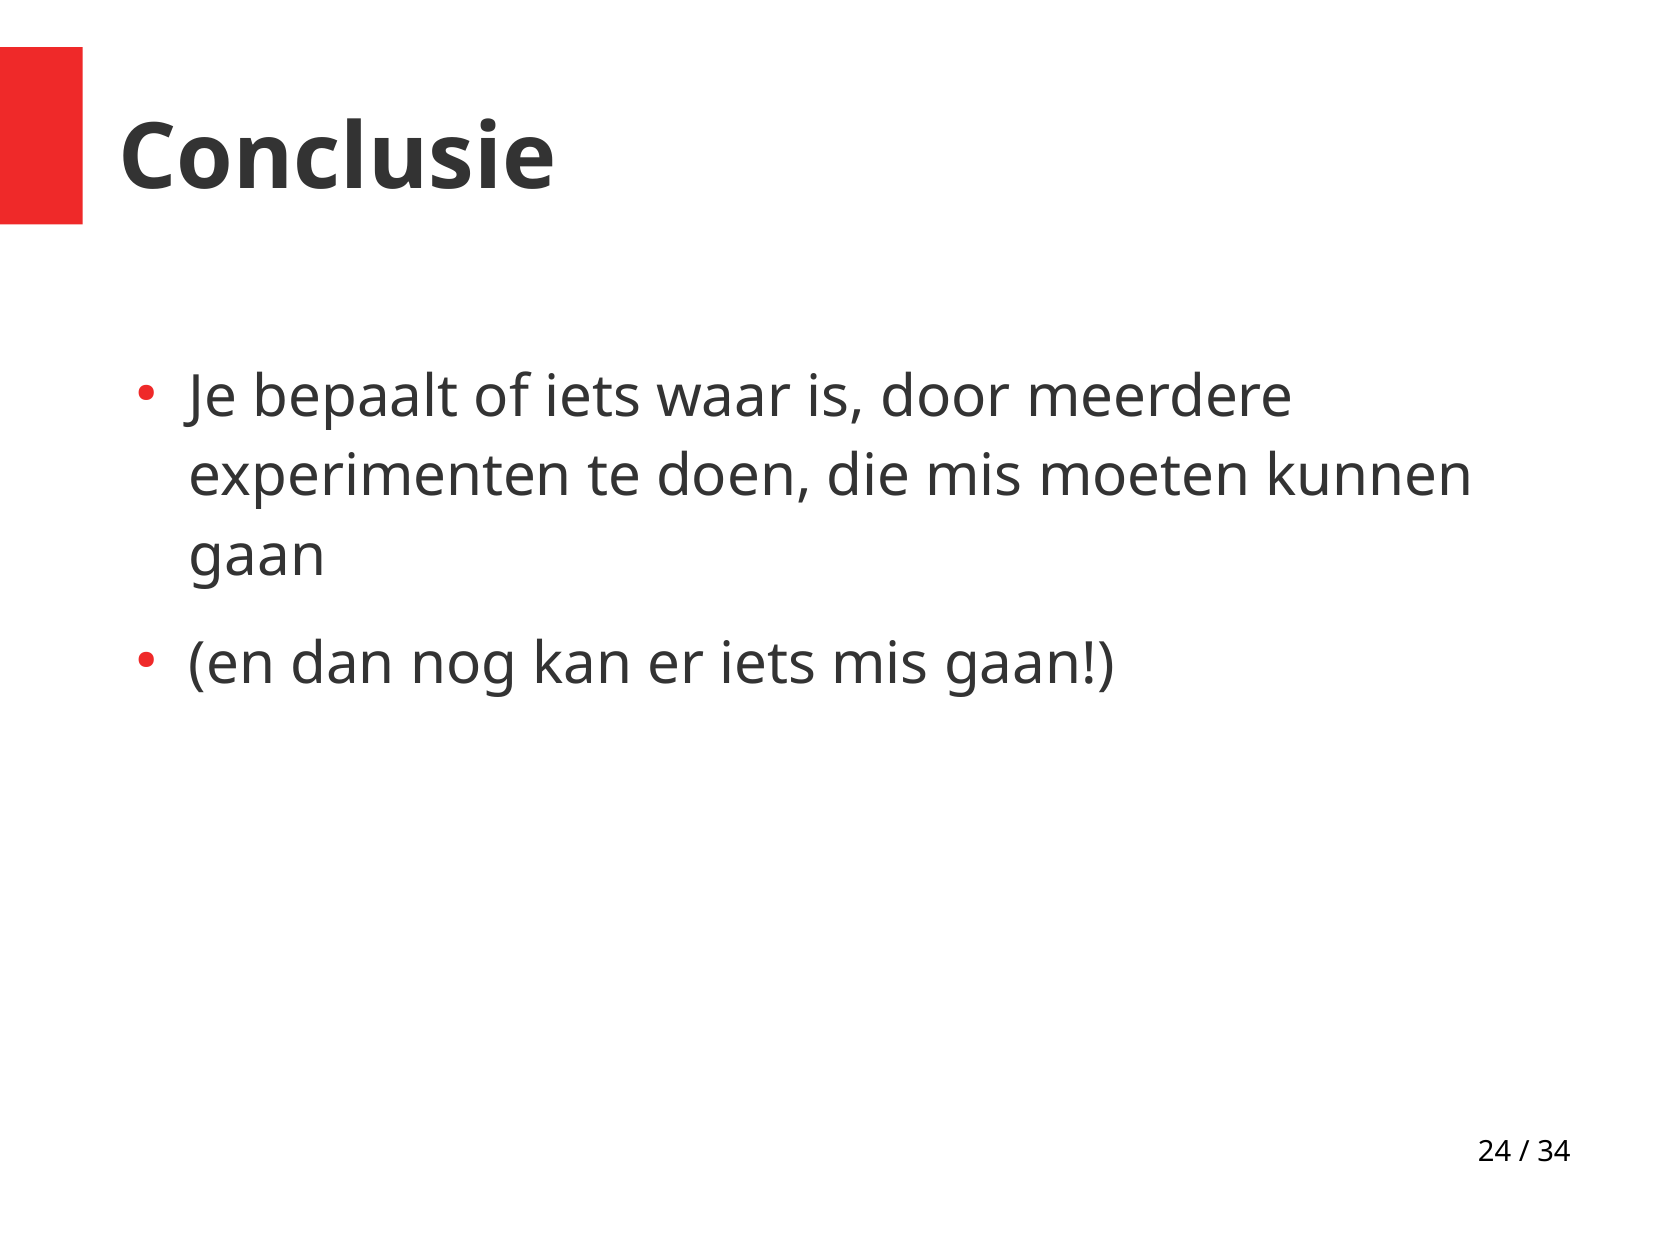

# Conclusie
Je bepaalt of iets waar is, door meerdere experimenten te doen, die mis moeten kunnen gaan
(en dan nog kan er iets mis gaan!)
24